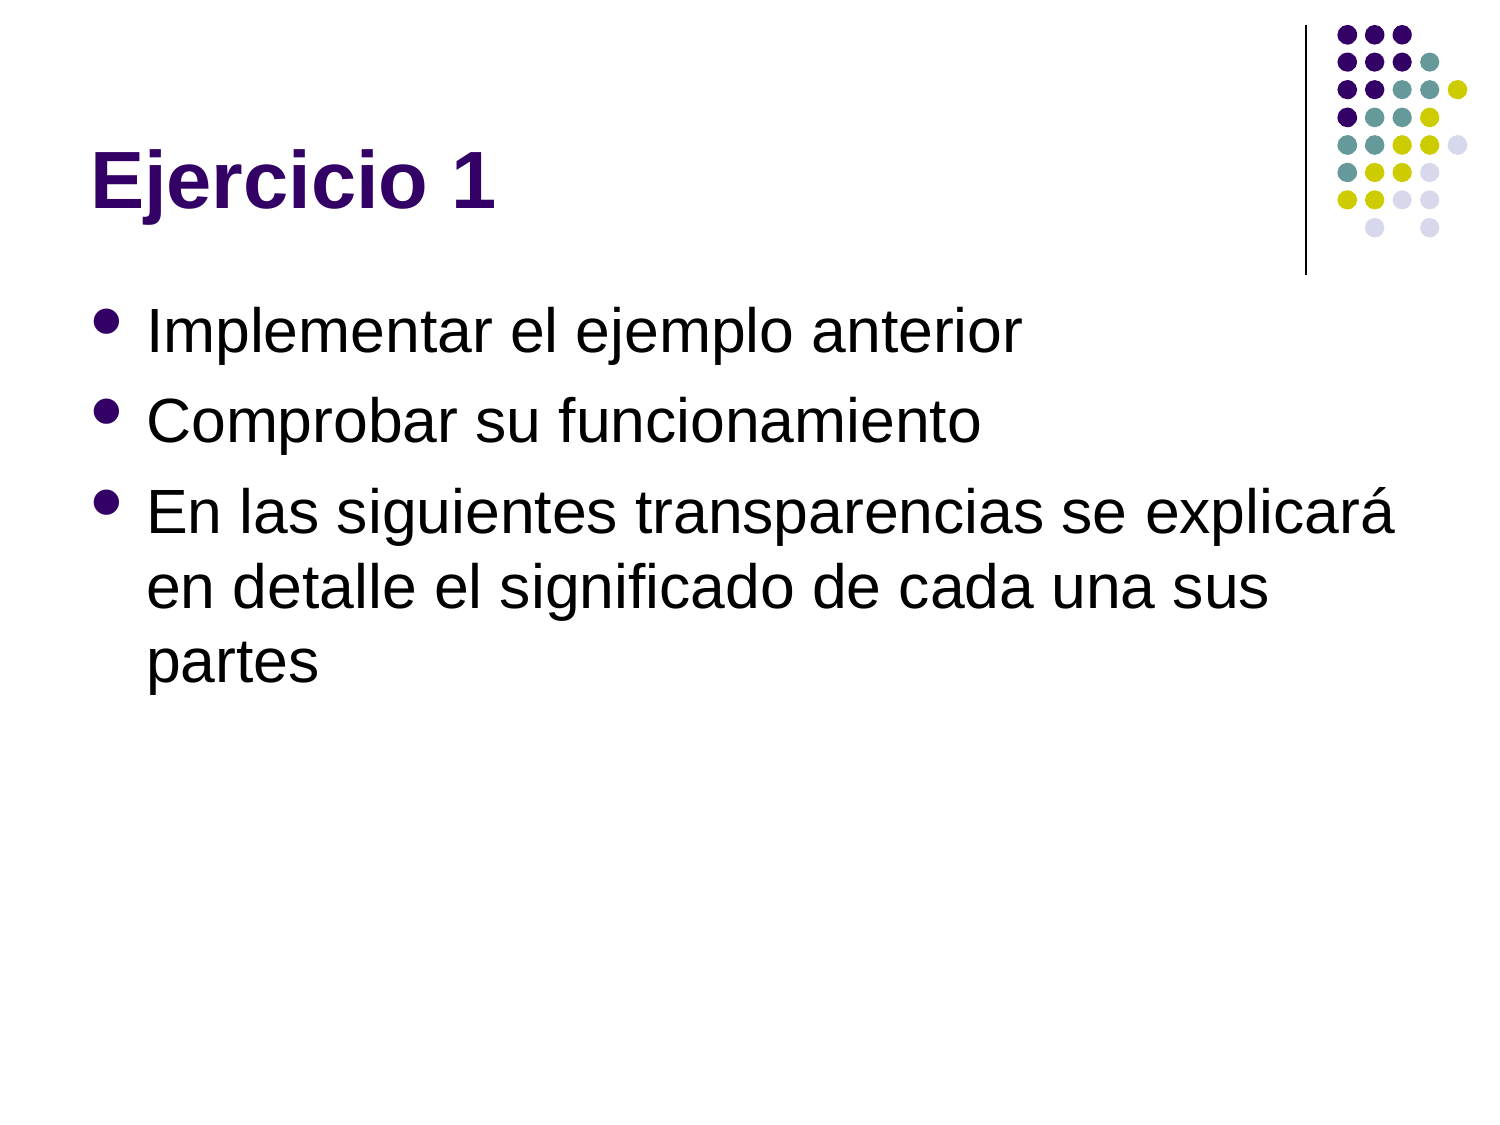

# Ejercicio 1
Implementar el ejemplo anterior
Comprobar su funcionamiento
En las siguientes transparencias se explicará en detalle el significado de cada una sus partes